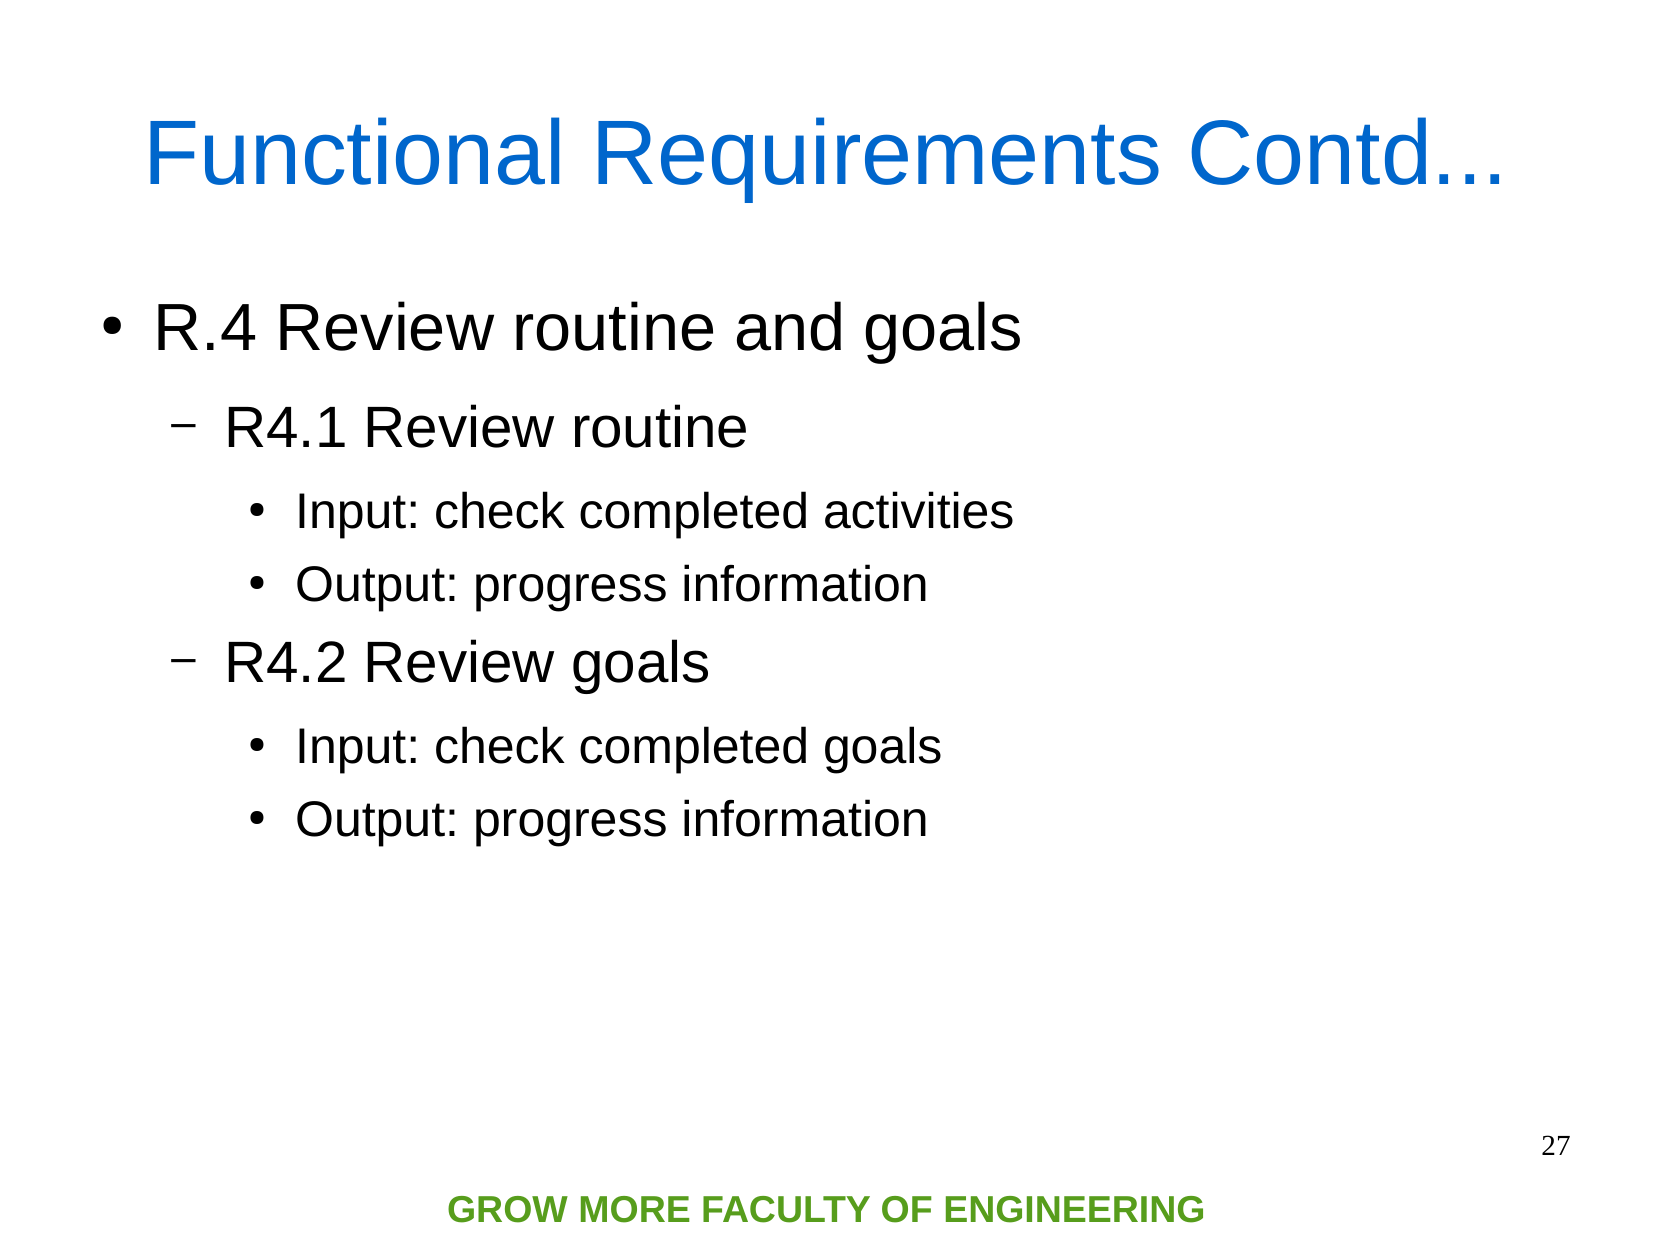

# Functional Requirements Contd...
R.4 Review routine and goals
R4.1 Review routine
Input: check completed activities
Output: progress information
R4.2 Review goals
Input: check completed goals
Output: progress information
27